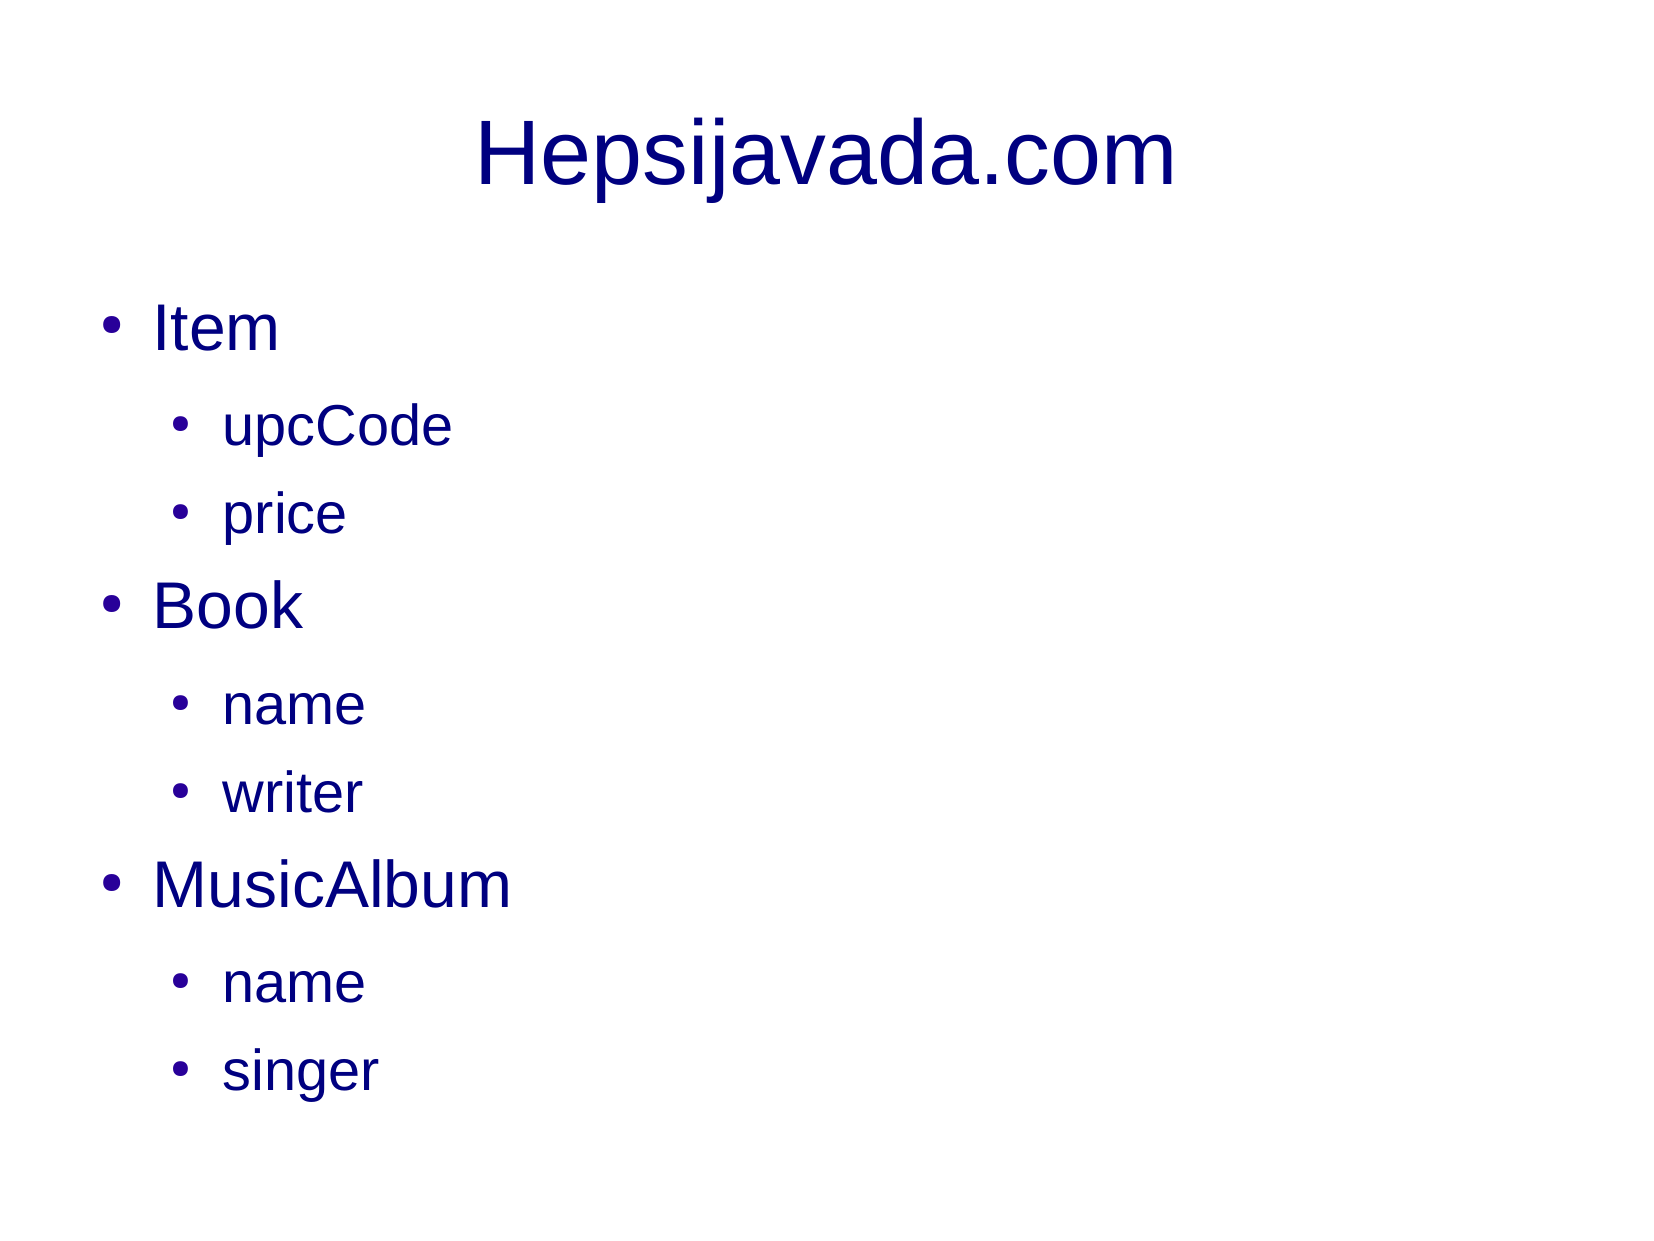

# Hepsijavada.com
Item
upcCode
price
Book
name
writer
MusicAlbum
name
singer